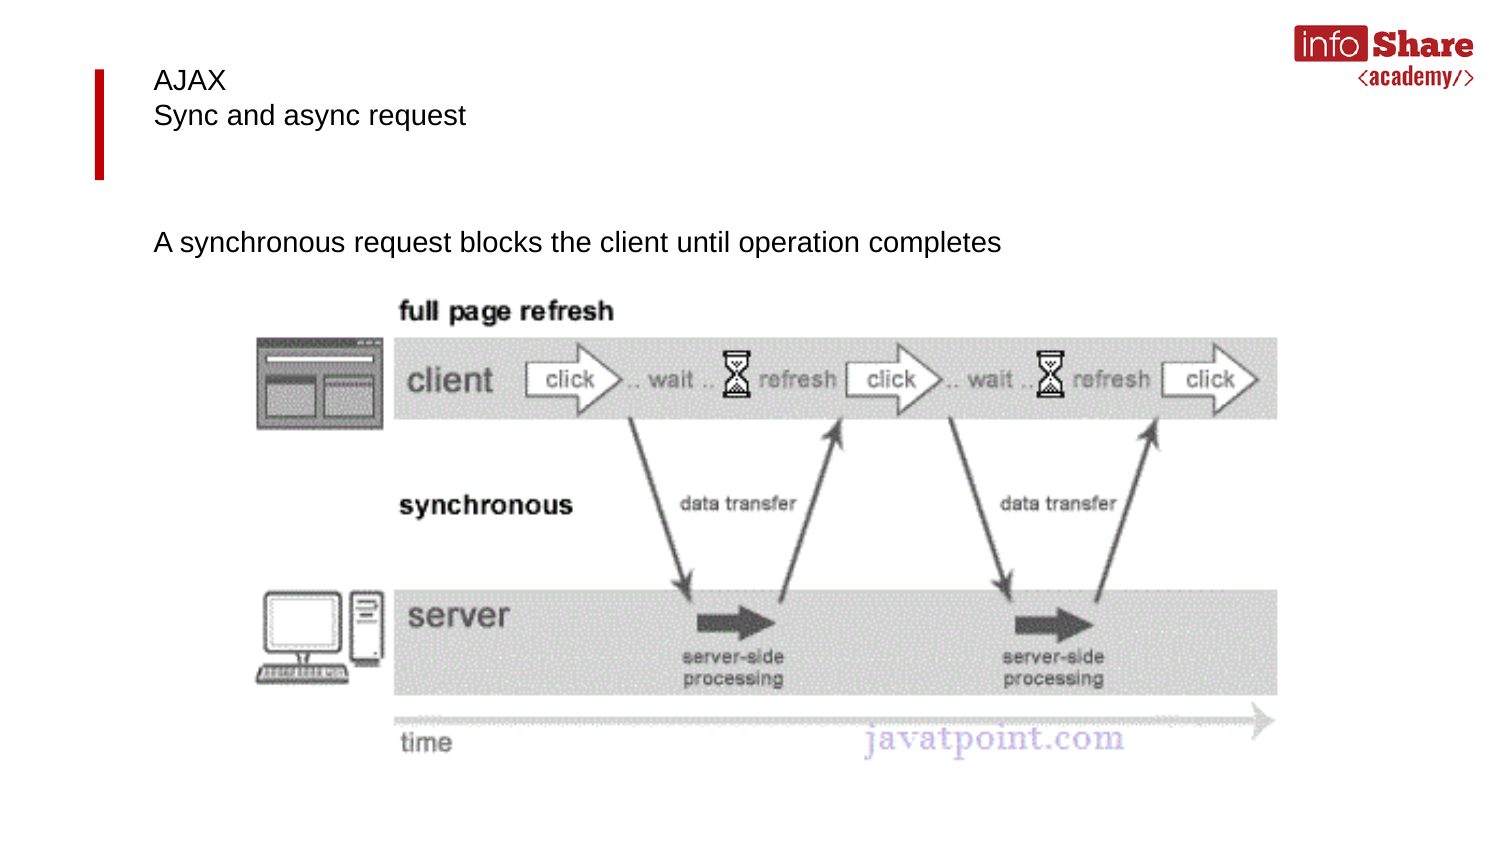

# AJAX Sync and async request
A synchronous request blocks the client until operation completes